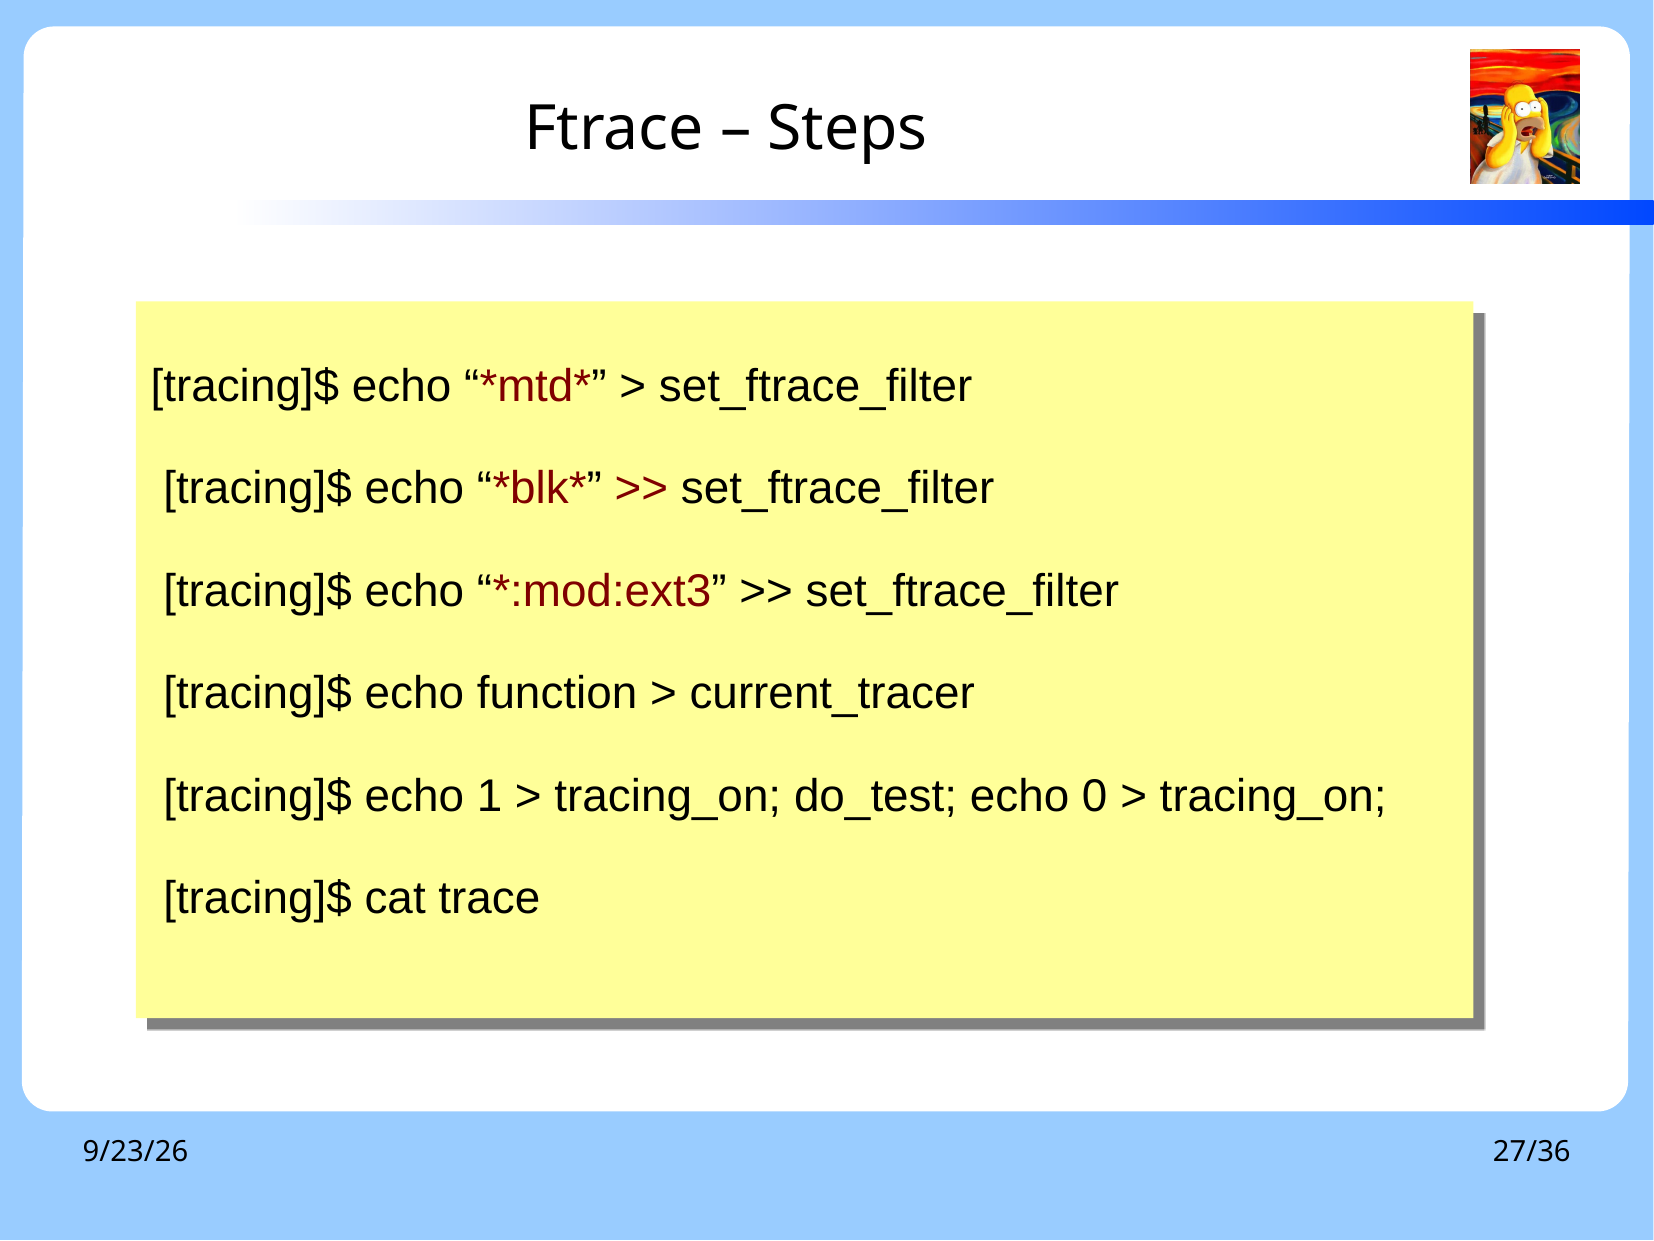

# Ftrace – Steps
[tracing]$ echo “*mtd*” > set_ftrace_filter
 [tracing]$ echo “*blk*” >> set_ftrace_filter
 [tracing]$ echo “*:mod:ext3” >> set_ftrace_filter
 [tracing]$ echo function > current_tracer
 [tracing]$ echo 1 > tracing_on; do_test; echo 0 > tracing_on;
 [tracing]$ cat trace
27